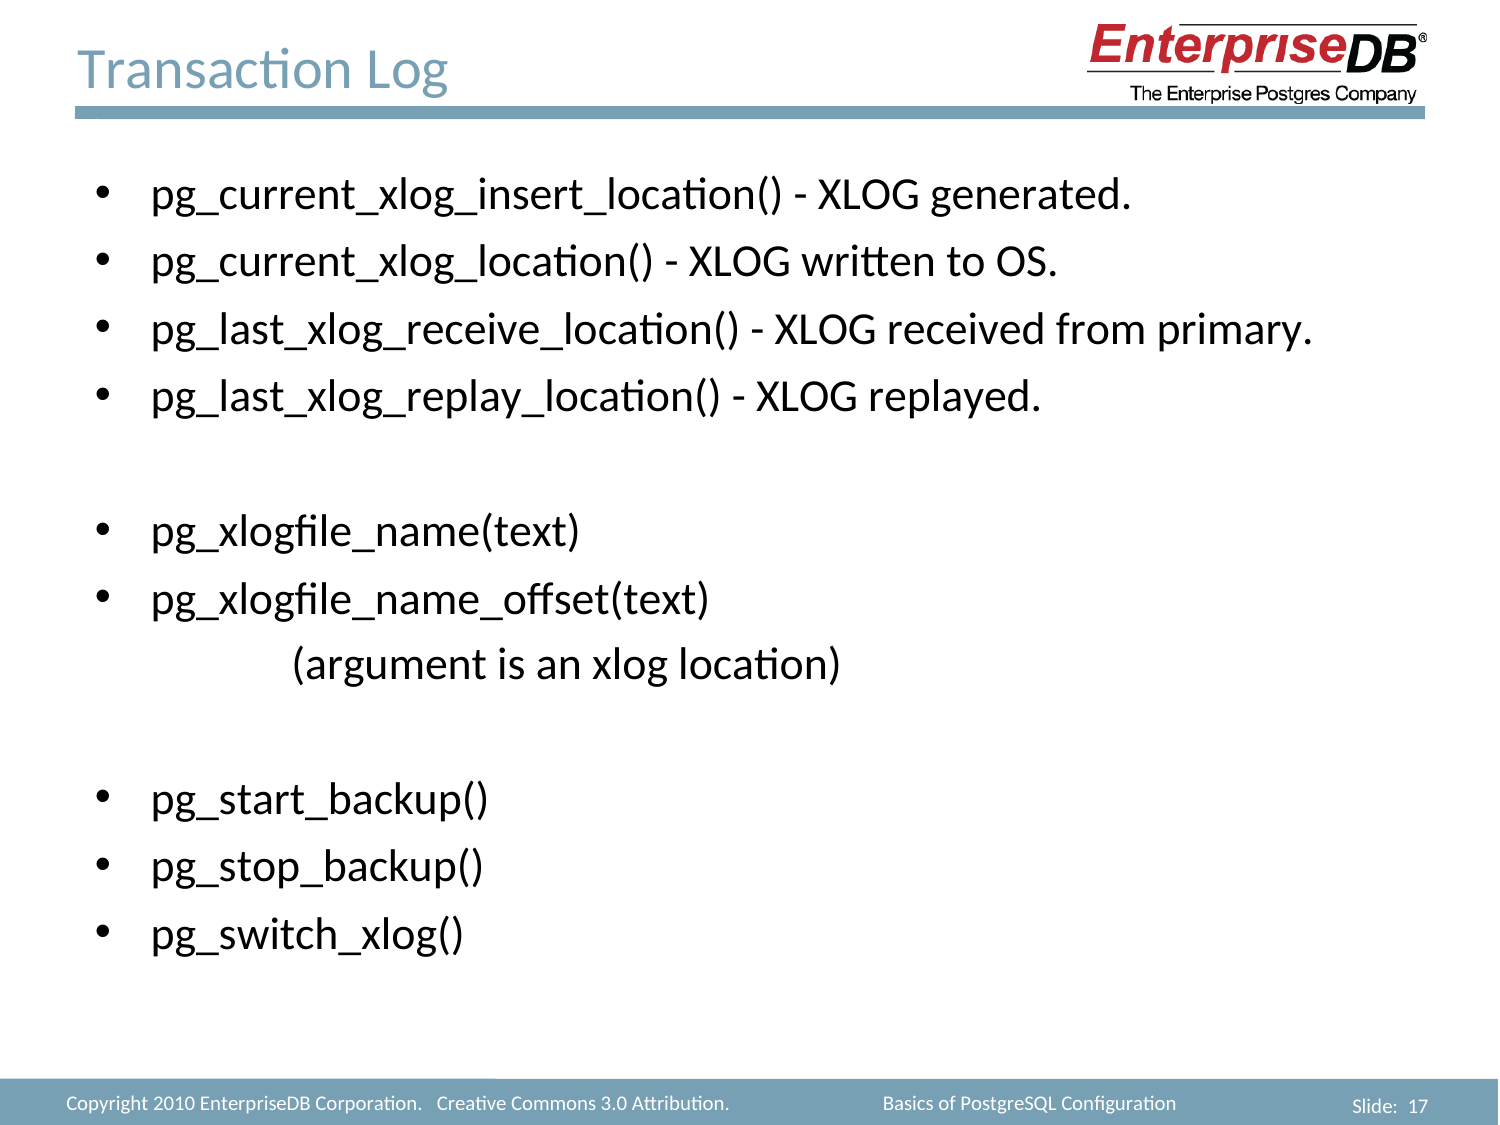

# Transaction Log
pg_current_xlog_insert_location() - XLOG generated.
pg_current_xlog_location() - XLOG written to OS.
pg_last_xlog_receive_location() - XLOG received from primary.
pg_last_xlog_replay_location() - XLOG replayed.
pg_xlogfile_name(text)
pg_xlogfile_name_offset(text)
(argument is an xlog location)
pg_start_backup()
pg_stop_backup()
pg_switch_xlog()